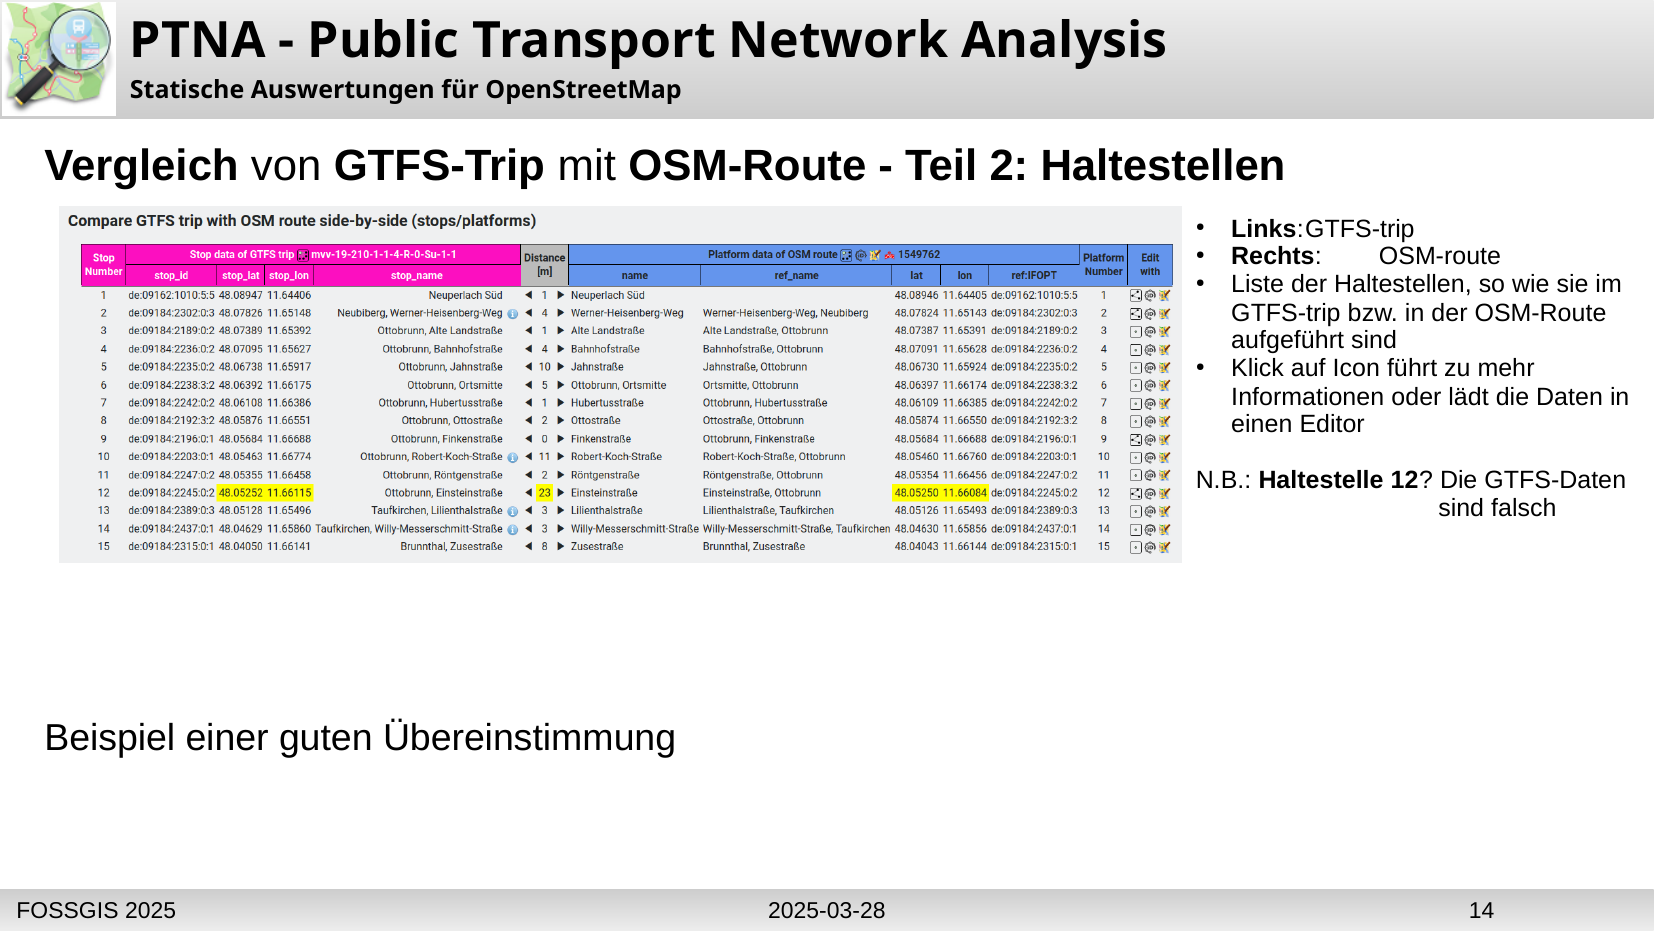

PTNA - Public Transport Network Analysis
Statische Auswertungen für OpenStreetMap
Vergleich von GTFS-Trip mit OSM-Route - Teil 2: Haltestellen
Links:	GTFS-trip
Rechts:	OSM-route
Liste der Haltestellen, so wie sie im GTFS-trip bzw. in der OSM-Route aufgeführt sind
Klick auf Icon führt zu mehr Informationen oder lädt die Daten in einen Editor
N.B.: Haltestelle 12? Die GTFS-Daten
			 sind falsch
Beispiel einer guten Übereinstimmung
FOSSGIS 2025
2025-03-28